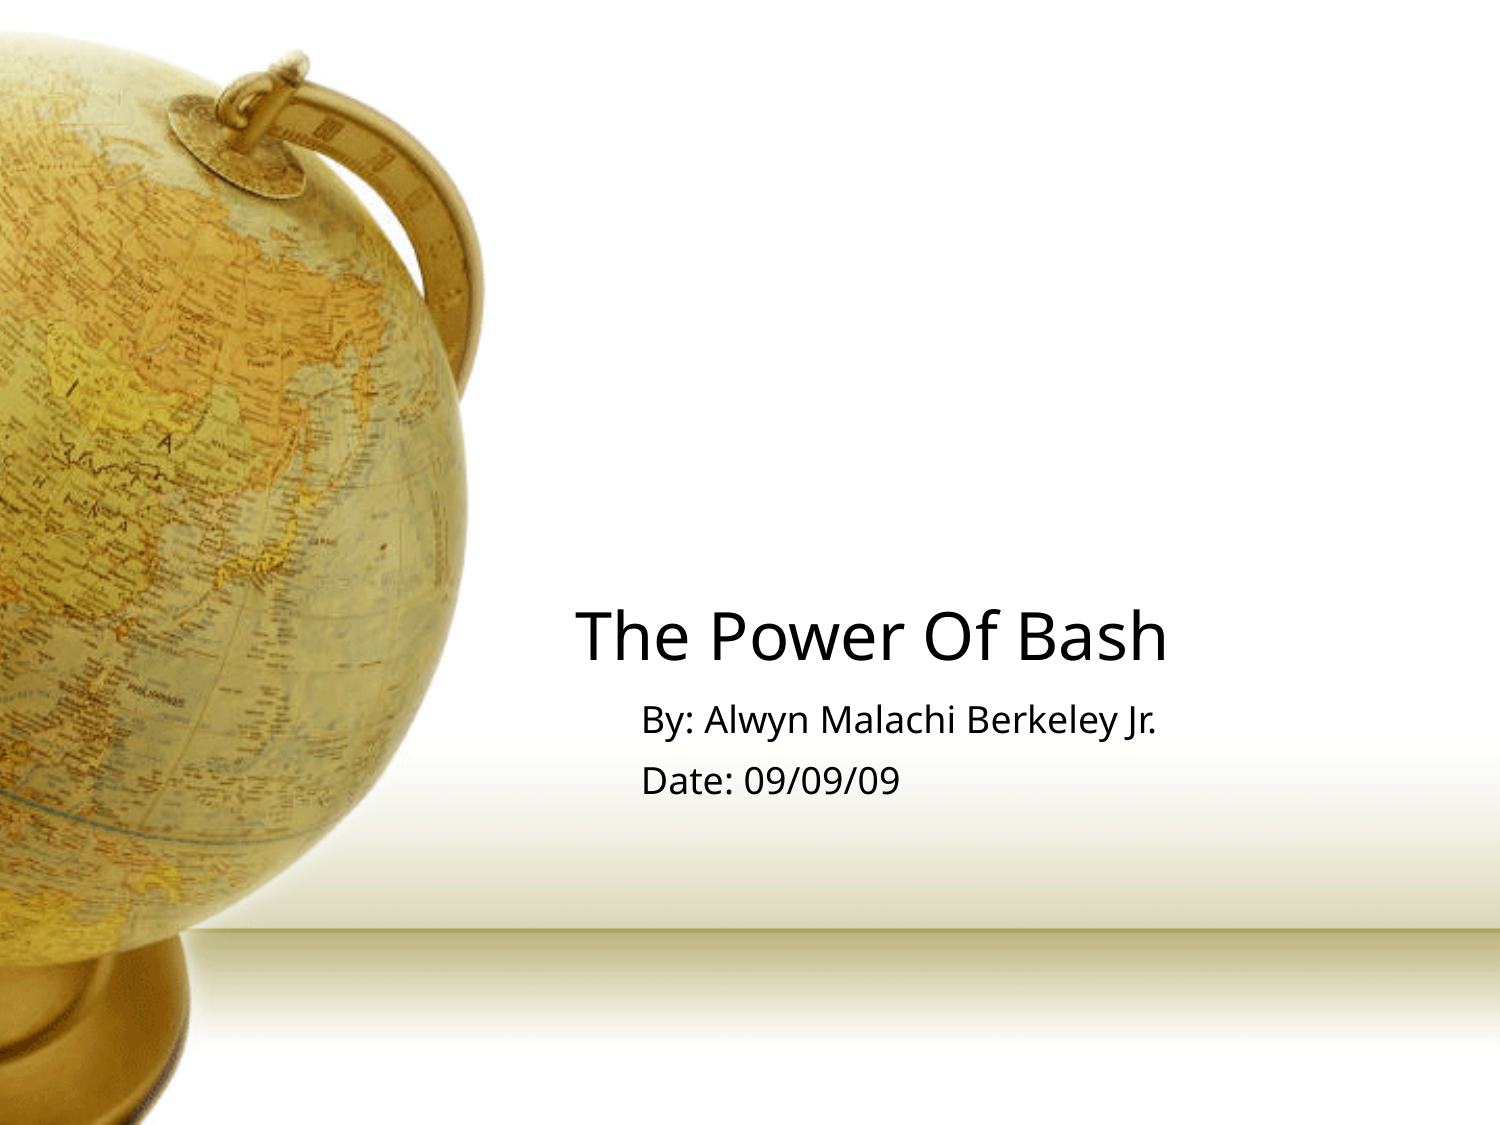

# The Power Of Bash
By: Alwyn Malachi Berkeley Jr.
Date: 09/09/09